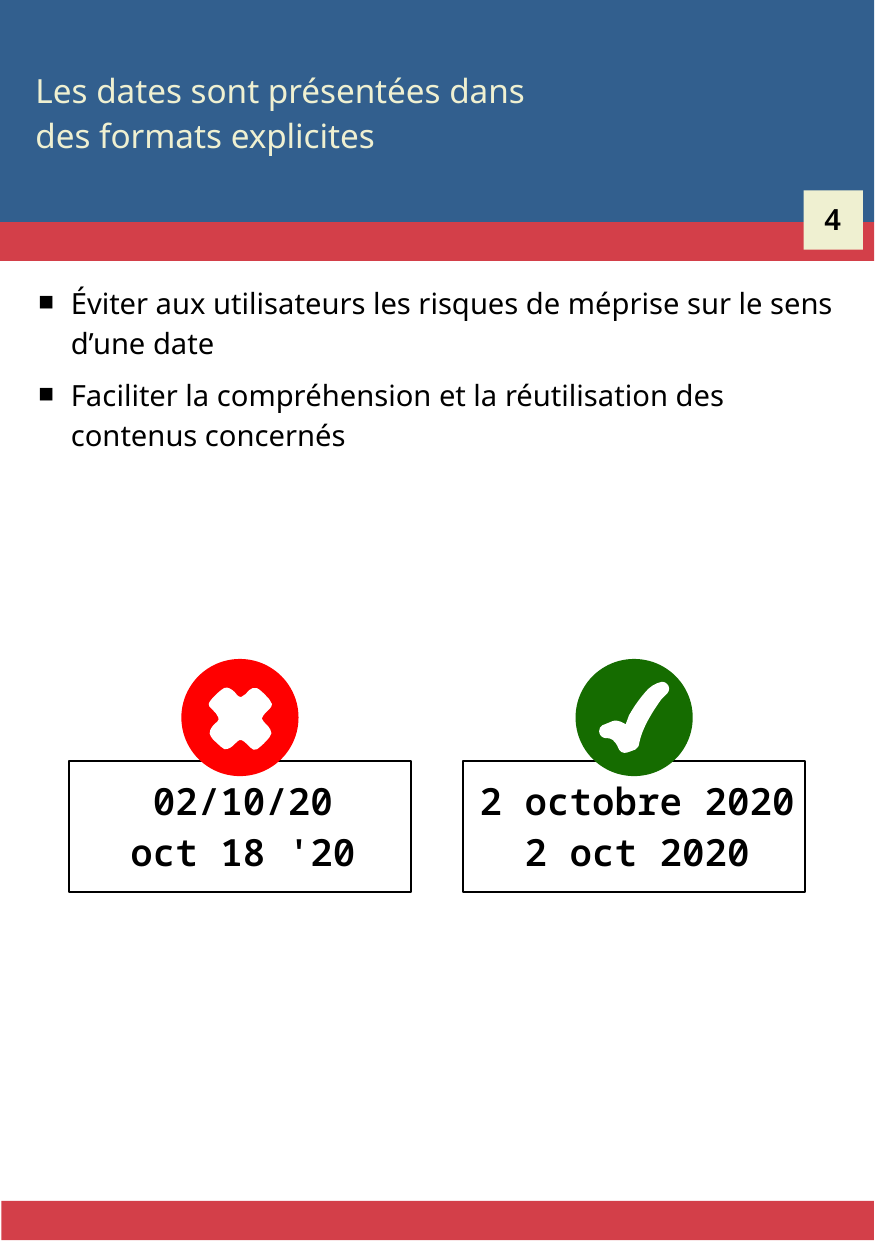

# Les dates sont présentées dans des formats explicites
4
Éviter aux utilisateurs les risques de méprise sur le sens d’une date
Faciliter la compréhension et la réutilisation des contenus concernés
02/10/20
oct 18 '20
2 octobre 2020
2 oct 2020